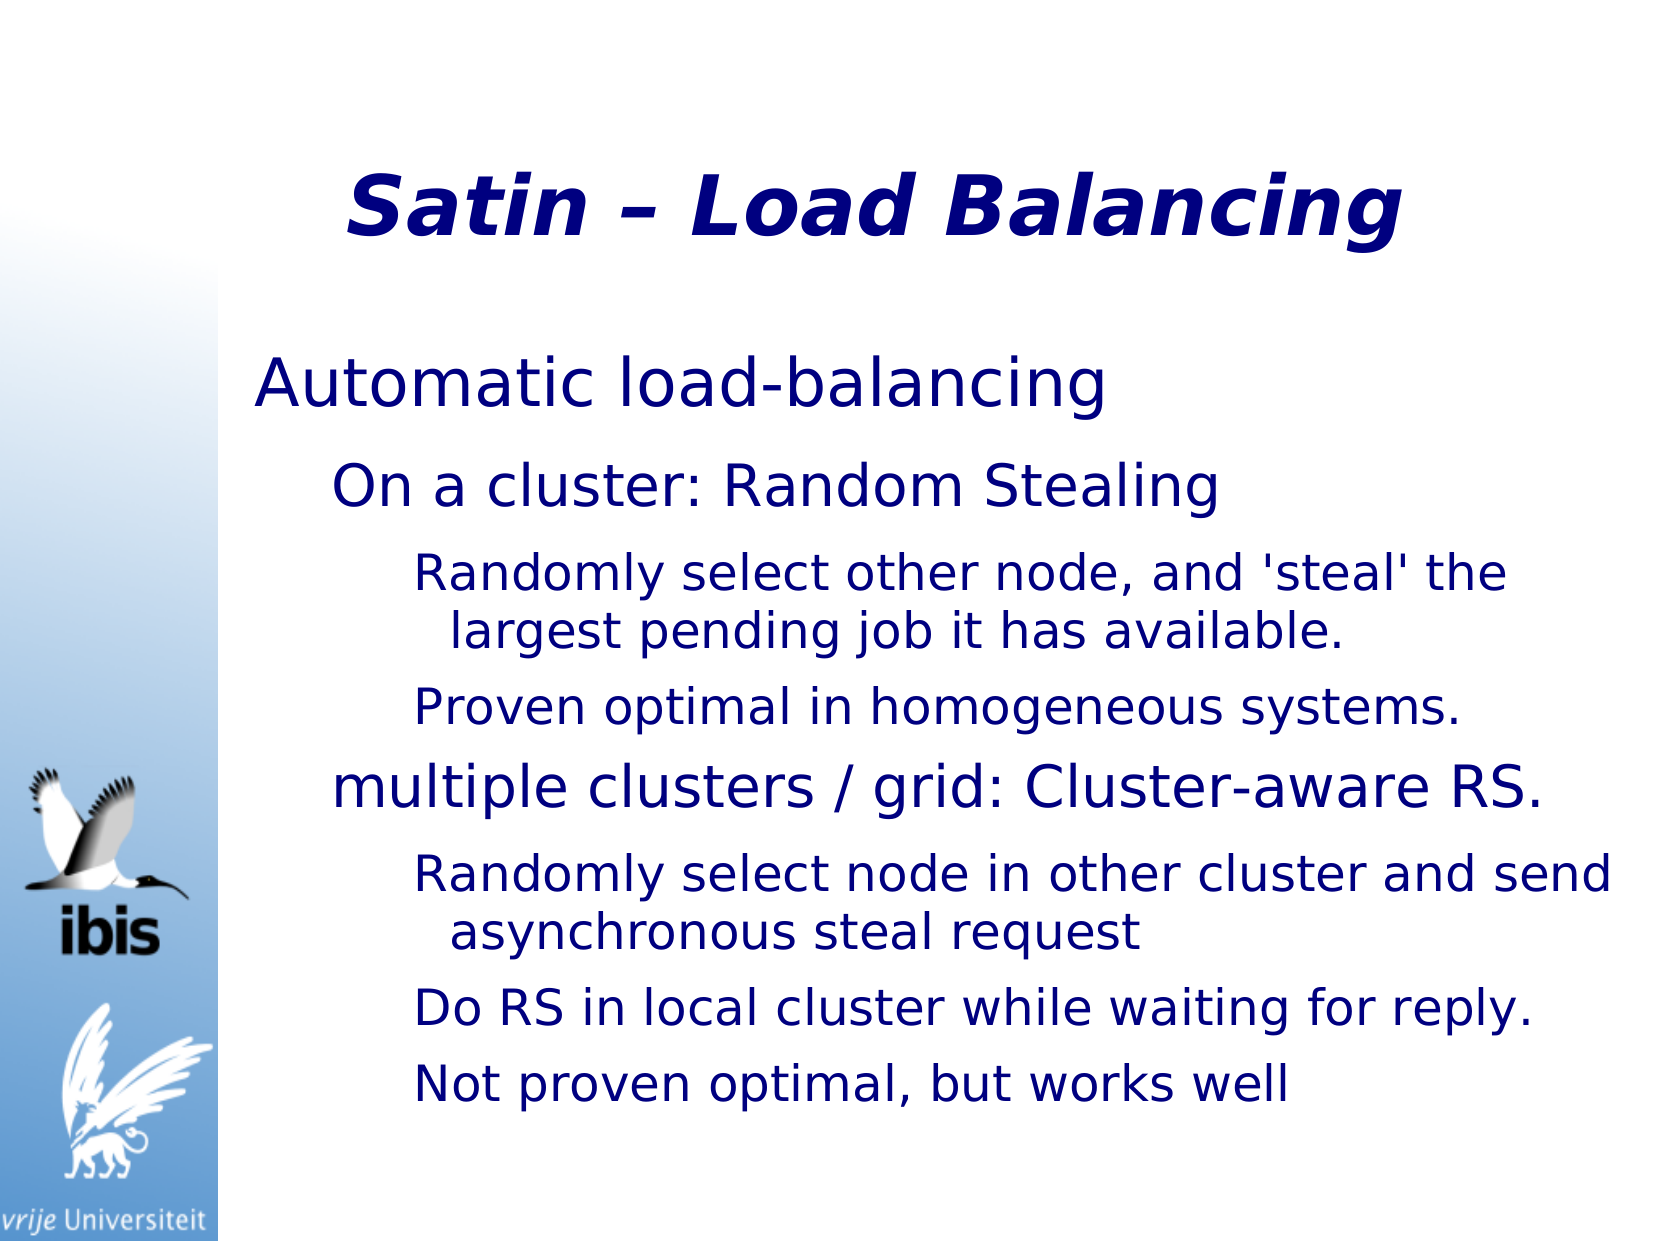

# Satin – Load Balancing
Automatic load-balancing
On a cluster: Random Stealing
Randomly select other node, and 'steal' the largest pending job it has available.
Proven optimal in homogeneous systems.
multiple clusters / grid: Cluster-aware RS.
Randomly select node in other cluster and send asynchronous steal request
Do RS in local cluster while waiting for reply.
Not proven optimal, but works well